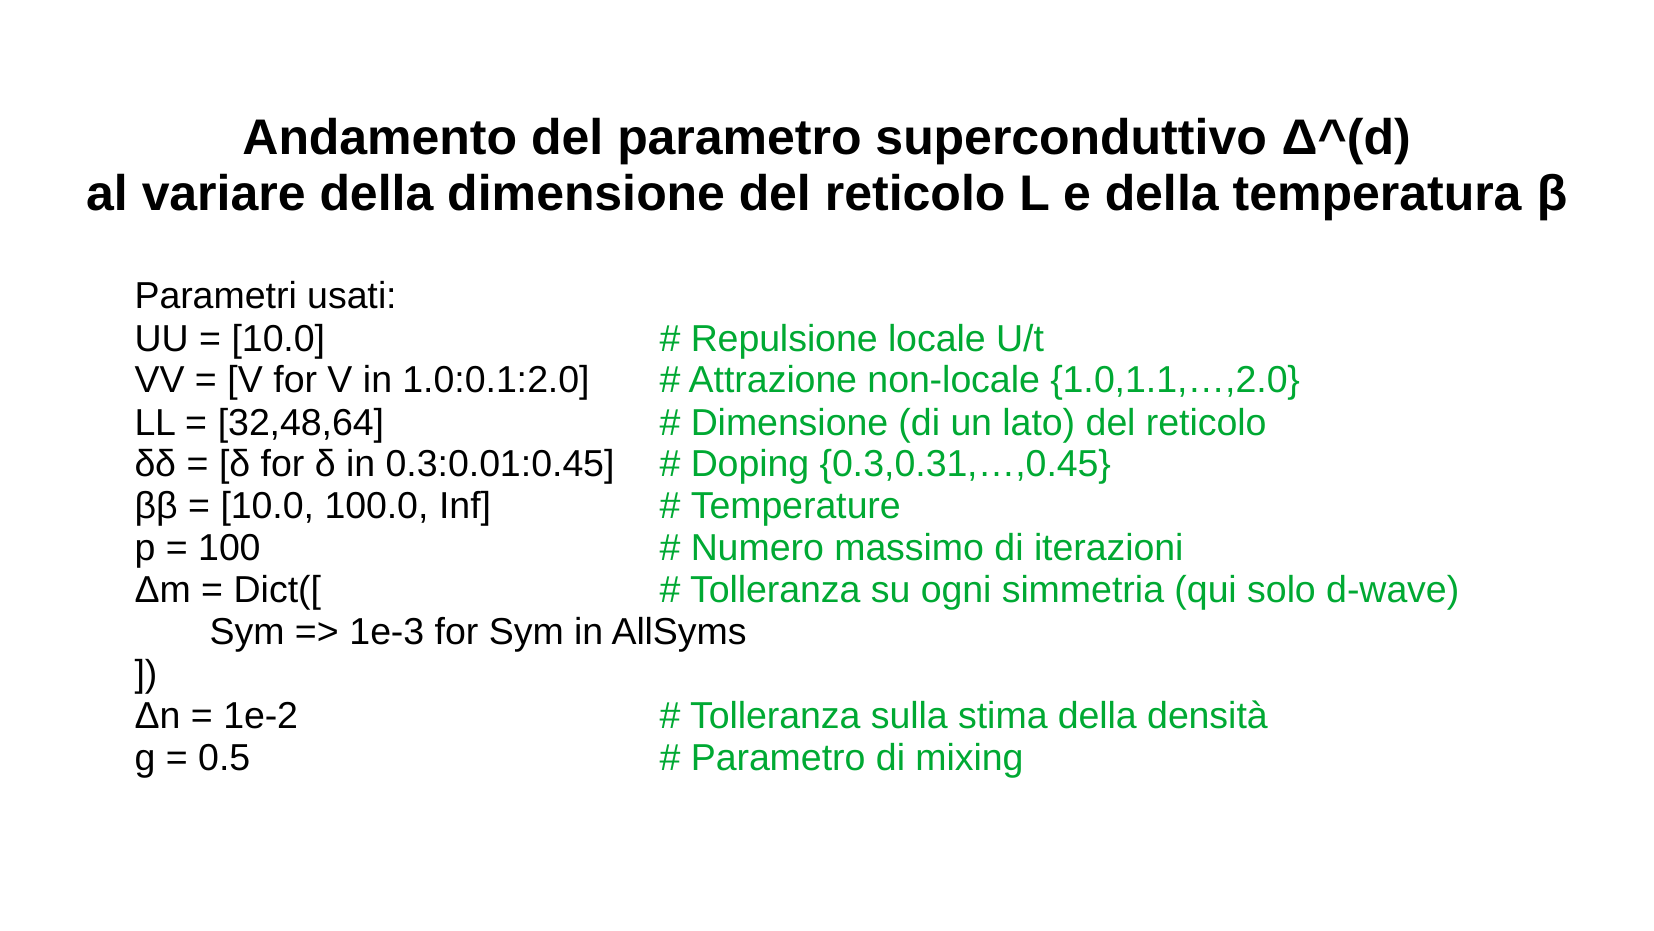

Andamento del parametro superconduttivo Δ^(d)
al variare della dimensione del reticolo L e della temperatura β
Parametri usati:
UU = [10.0]					# Repulsione locale U/t
VV = [V for V in 1.0:0.1:2.0]	# Attrazione non-locale {1.0,1.1,…,2.0}
LL = [32,48,64]				# Dimensione (di un lato) del reticolo
δδ = [δ for δ in 0.3:0.01:0.45]	# Doping {0.3,0.31,…,0.45}
ββ = [10.0, 100.0, Inf]			# Temperature
p = 100						# Numero massimo di iterazioni
Δm = Dict([					# Tolleranza su ogni simmetria (qui solo d-wave)
	Sym => 1e-3 for Sym in AllSyms
])
Δn = 1e-2					# Tolleranza sulla stima della densità
g = 0.5						# Parametro di mixing